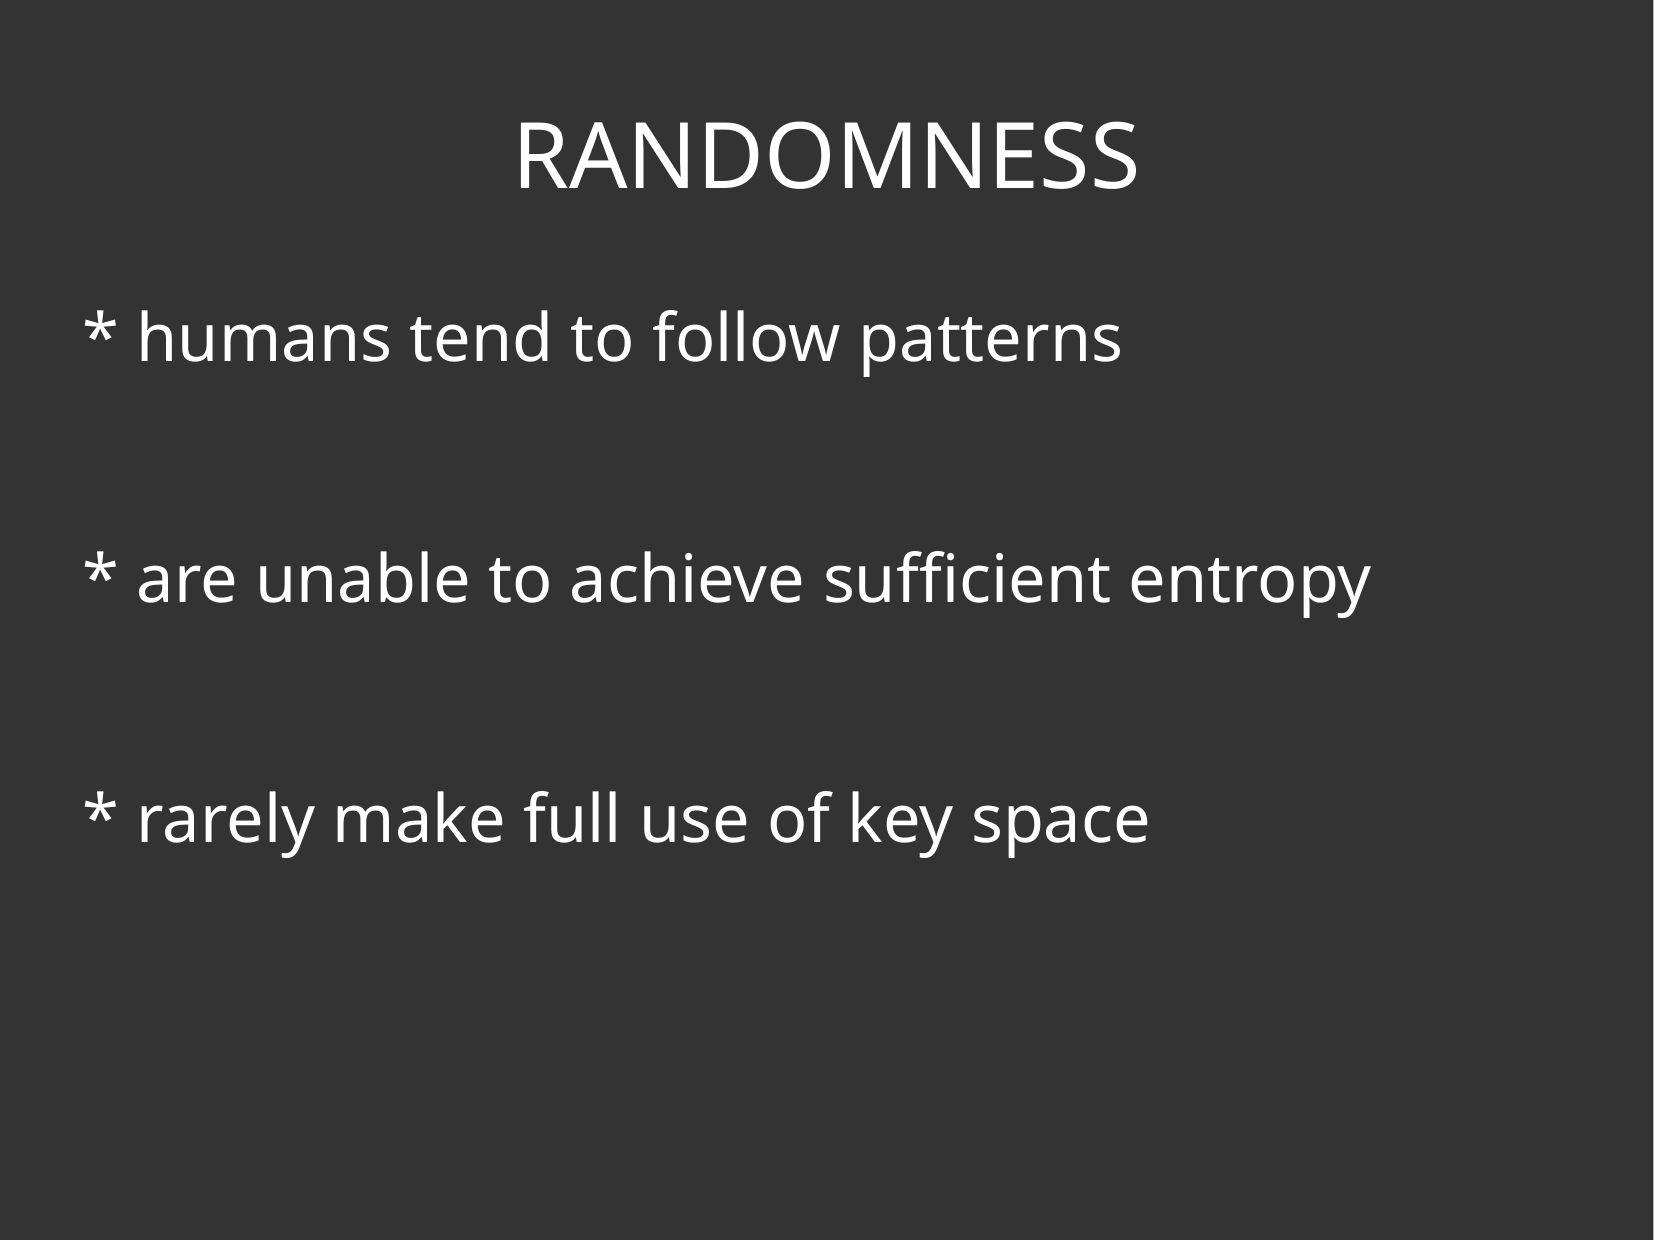

# RANDOMNESS
* humans tend to follow patterns
* are unable to achieve sufficient entropy
* rarely make full use of key space